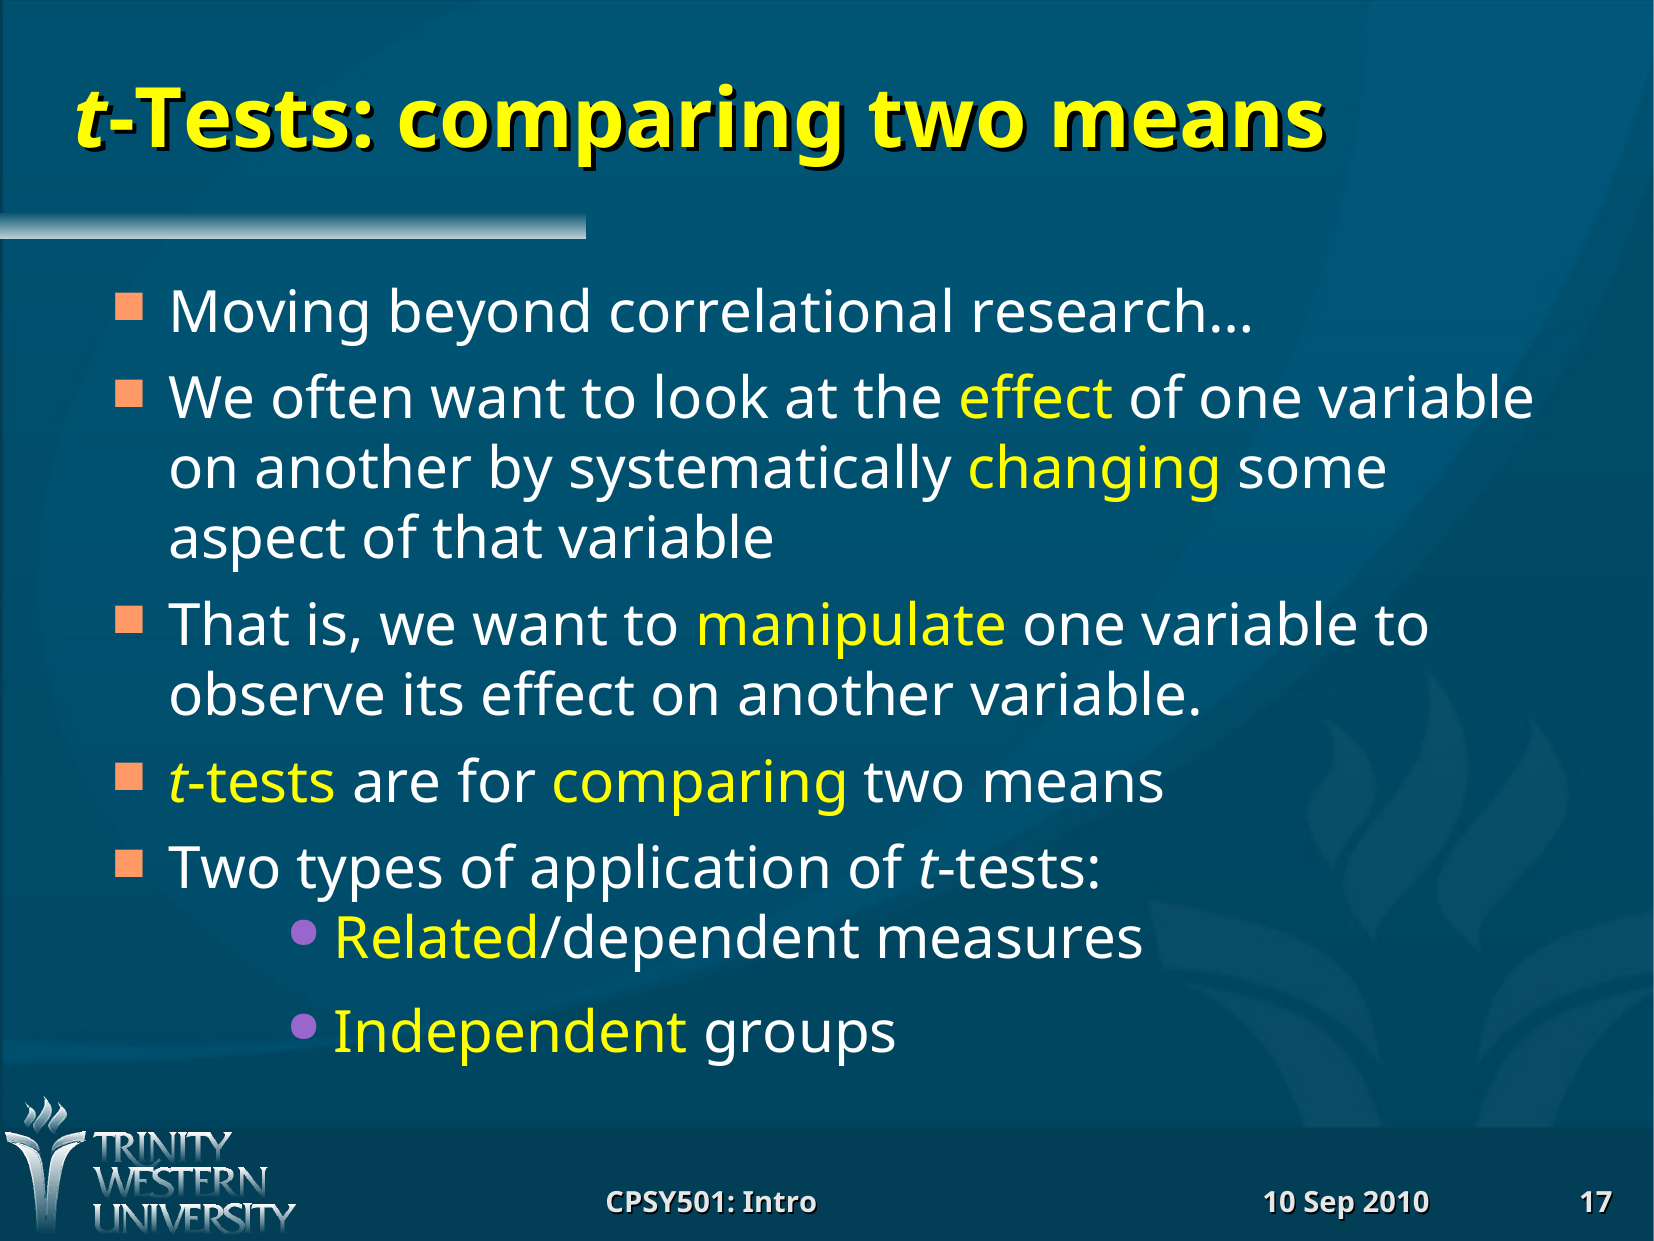

# t-Tests: comparing two means
Moving beyond correlational research…
We often want to look at the effect of one variable on another by systematically changing some aspect of that variable
That is, we want to manipulate one variable to observe its effect on another variable.
t-tests are for comparing two means
Two types of application of t-tests:
Related/dependent measures
Independent groups
CPSY501: Intro
10 Sep 2010
17